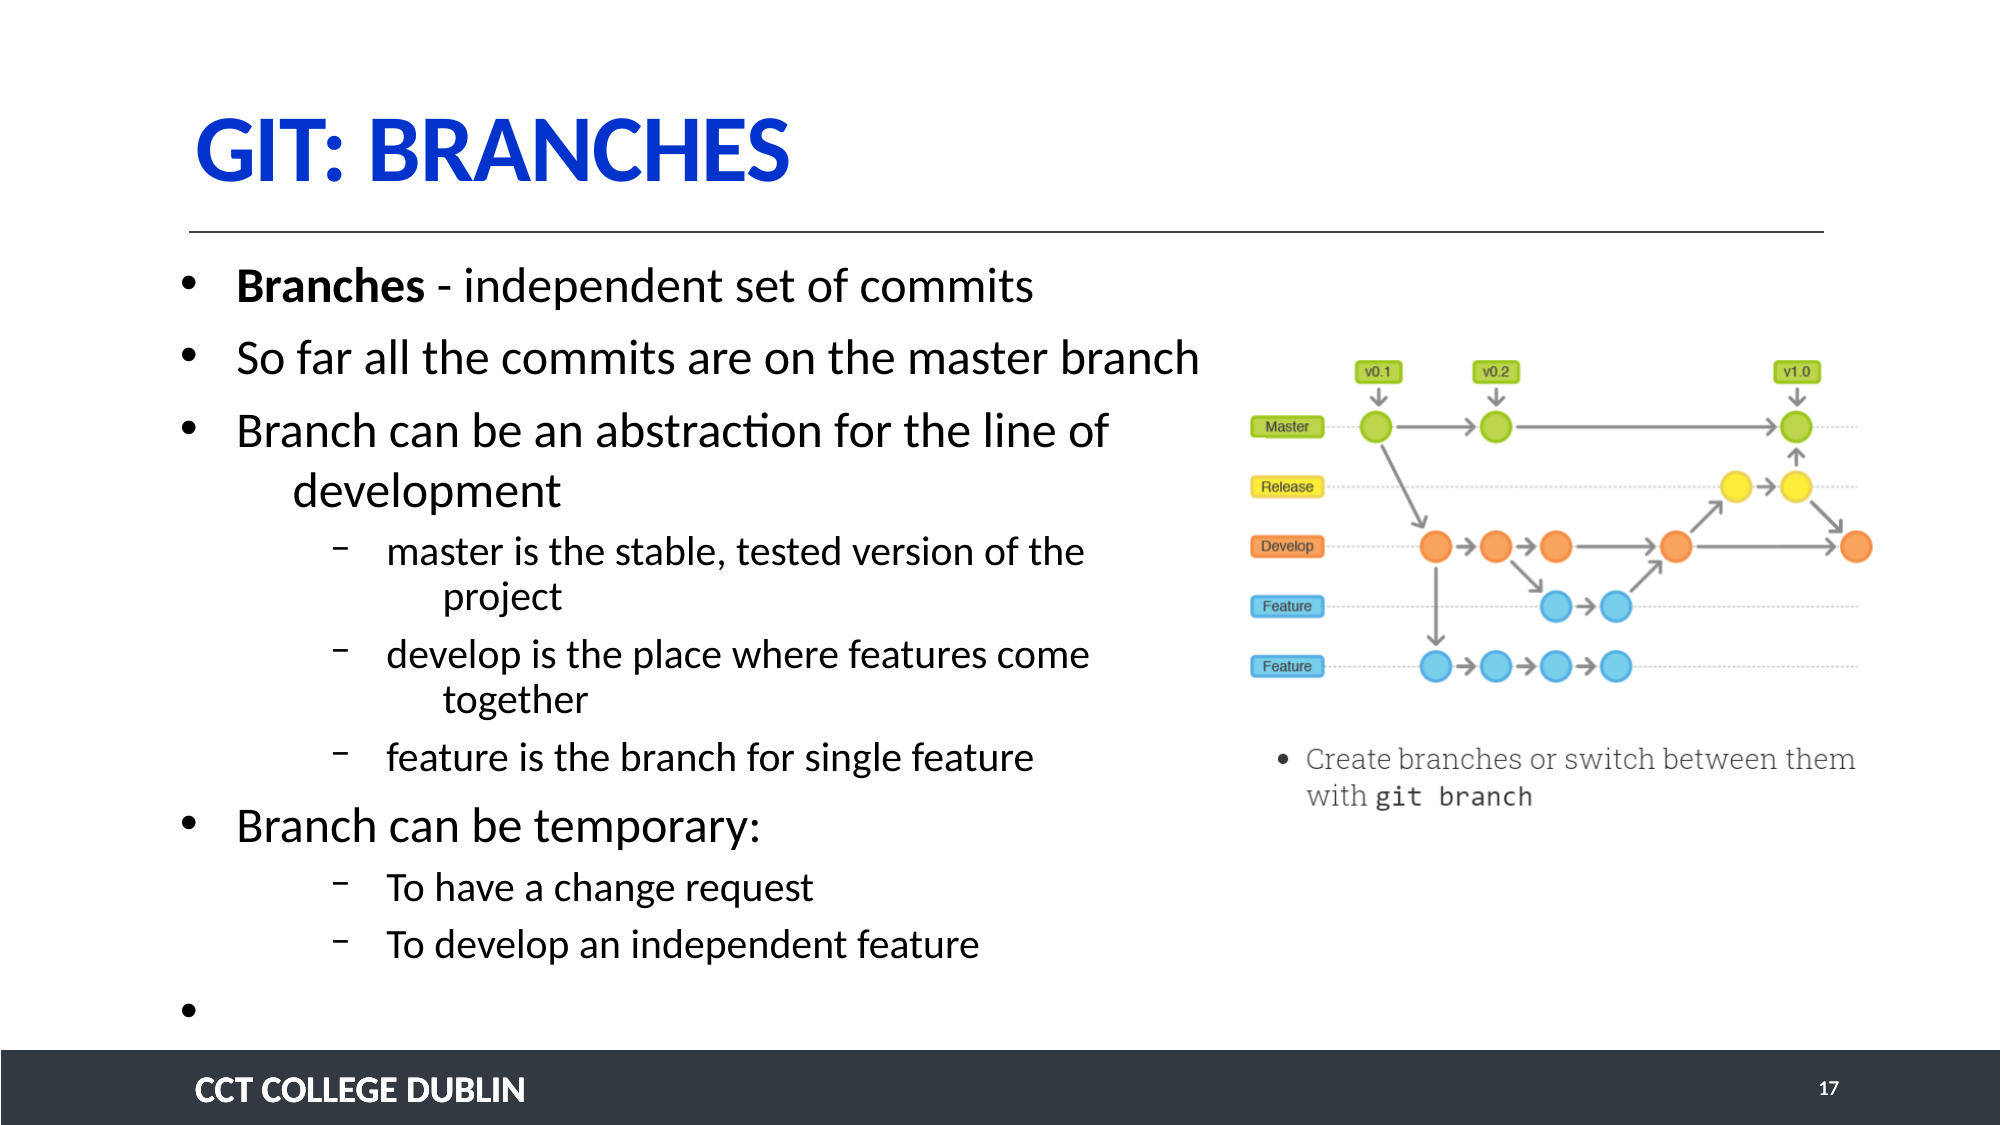

# GIT: BRANCHES
Branches - independent set of commits
So far all the commits are on the master branch
Branch can be an abstraction for the line of development
master is the stable, tested version of the project
develop is the place where features come together
feature is the branch for single feature
Branch can be temporary:
To have a change request
To develop an independent feature
CCT COLLEGE DUBLIN
CCT COLLEGE DUBLIN
CCT COLLEGE DUBLIN
17
17
17